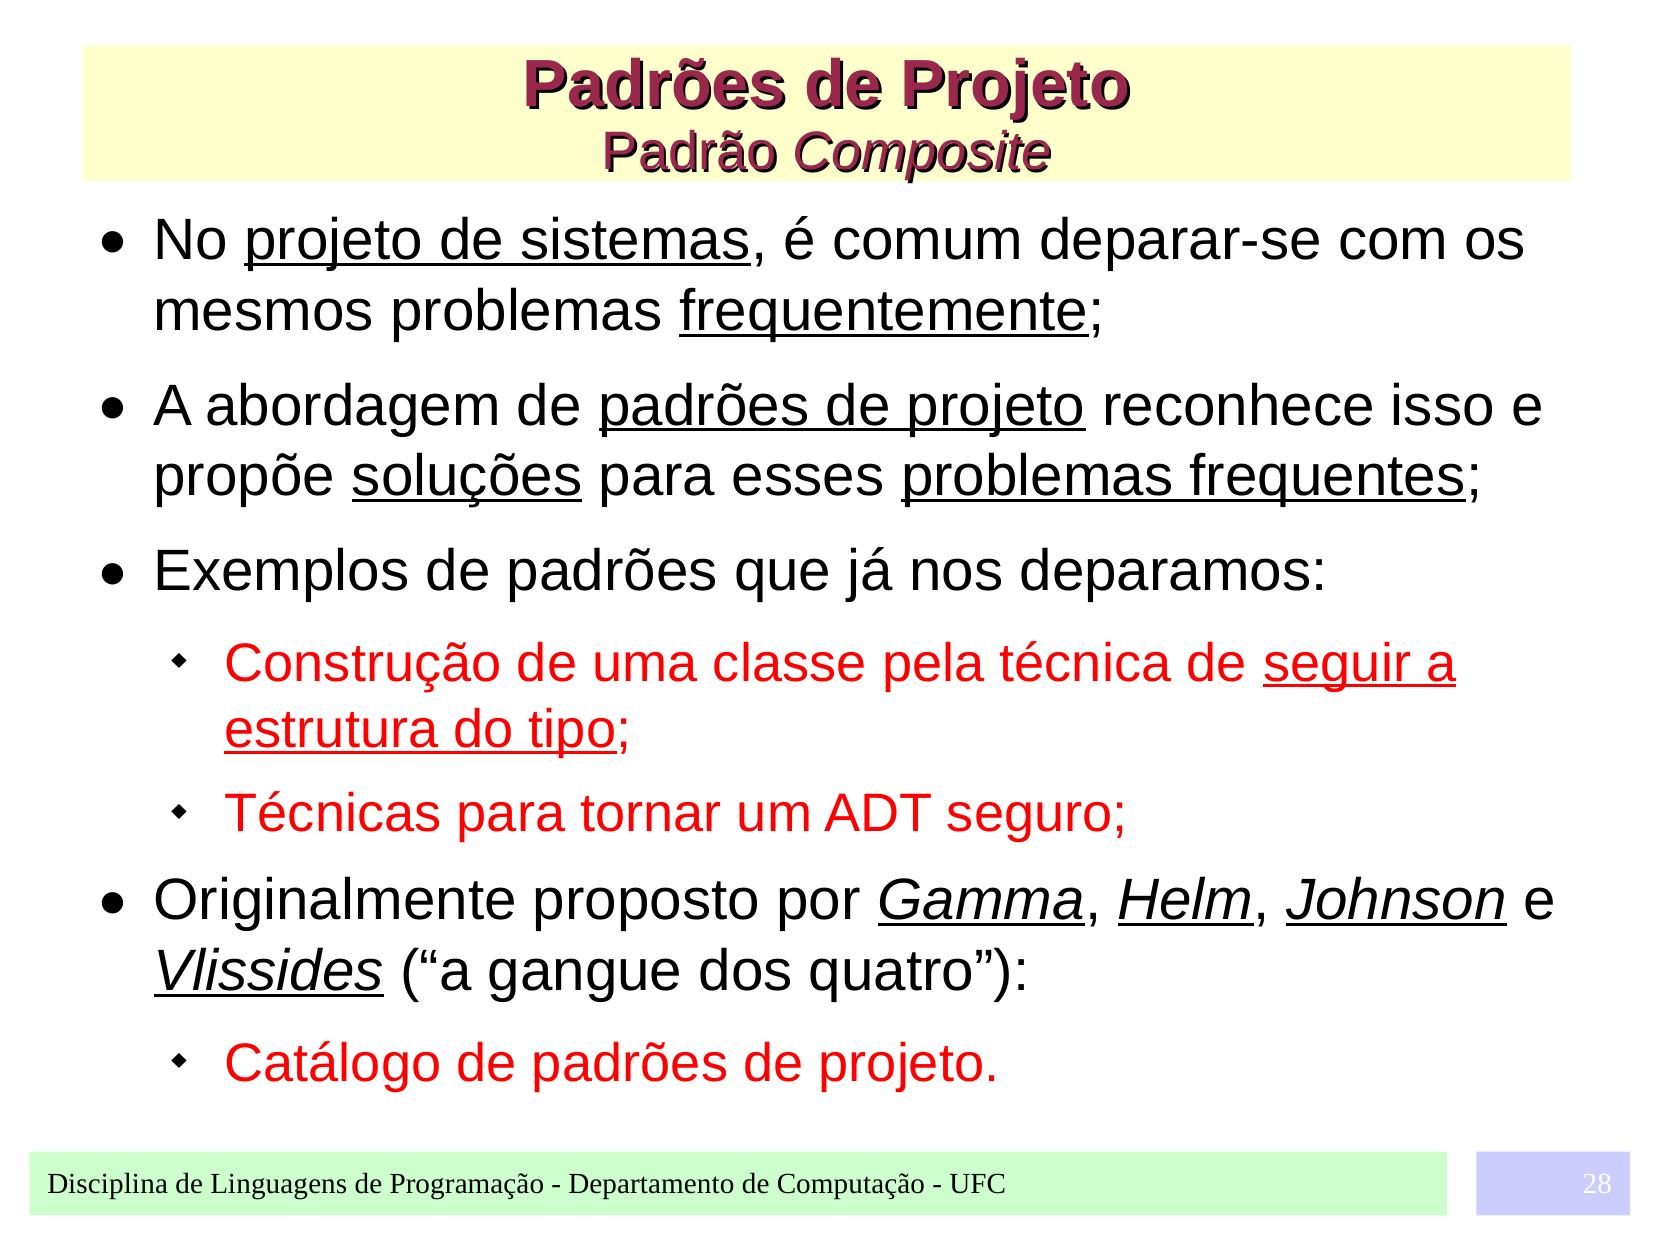

# Padrões de Projeto Padrão Composite
No projeto de sistemas, é comum deparar-se com os mesmos problemas frequentemente;
A abordagem de padrões de projeto reconhece isso e propõe soluções para esses problemas frequentes;
Exemplos de padrões que já nos deparamos:
Construção de uma classe pela técnica de seguir a estrutura do tipo;
Técnicas para tornar um ADT seguro;
Originalmente proposto por Gamma, Helm, Johnson e Vlissides (“a gangue dos quatro”):
Catálogo de padrões de projeto.
Disciplina de Linguagens de Programação - Departamento de Computação - UFC
28